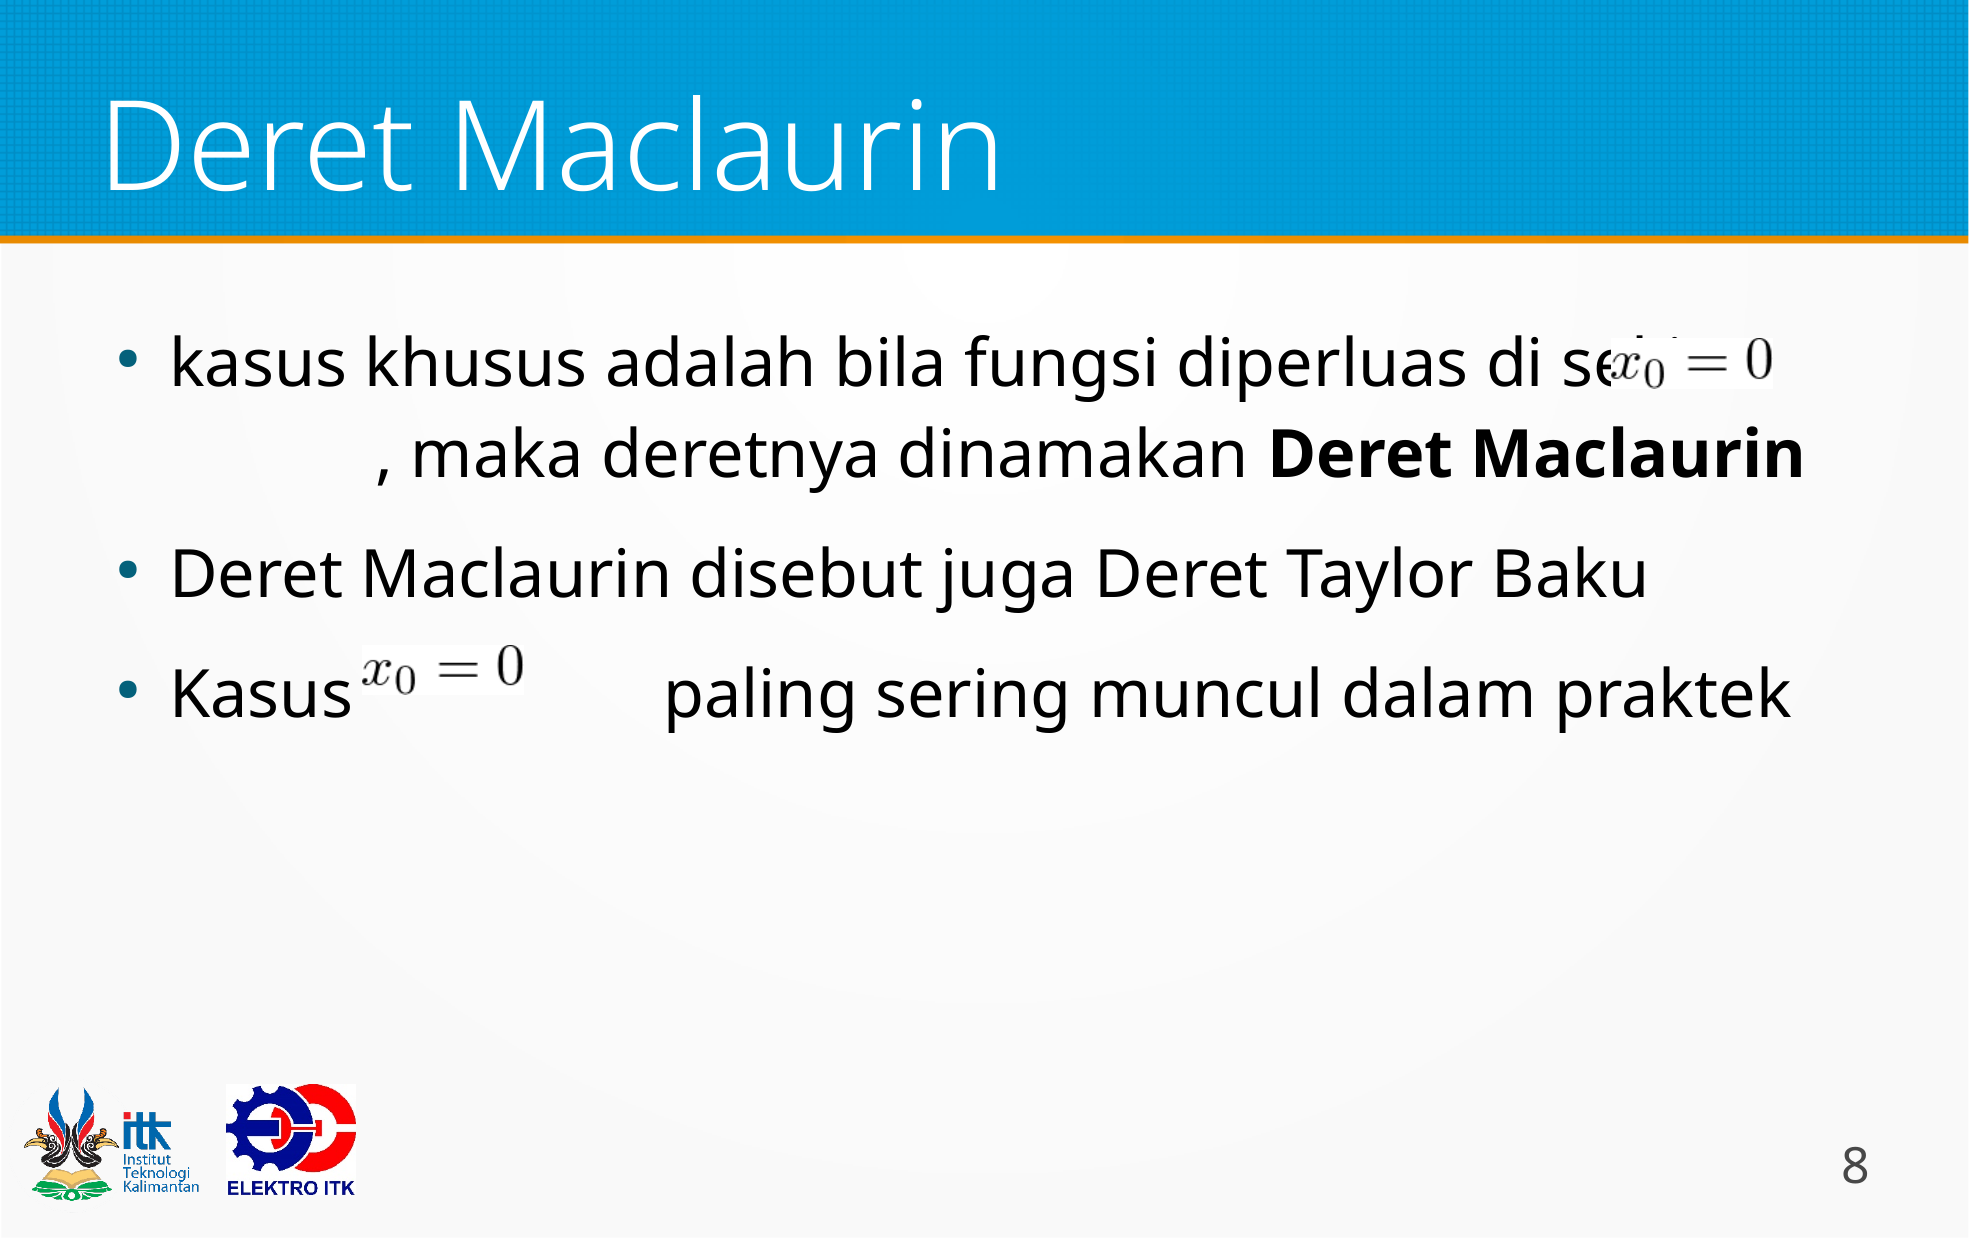

# Deret Maclaurin
kasus khusus adalah bila fungsi diperluas di sekitar , maka deretnya dinamakan Deret Maclaurin
Deret Maclaurin disebut juga Deret Taylor Baku
Kasus paling sering muncul dalam praktek
8